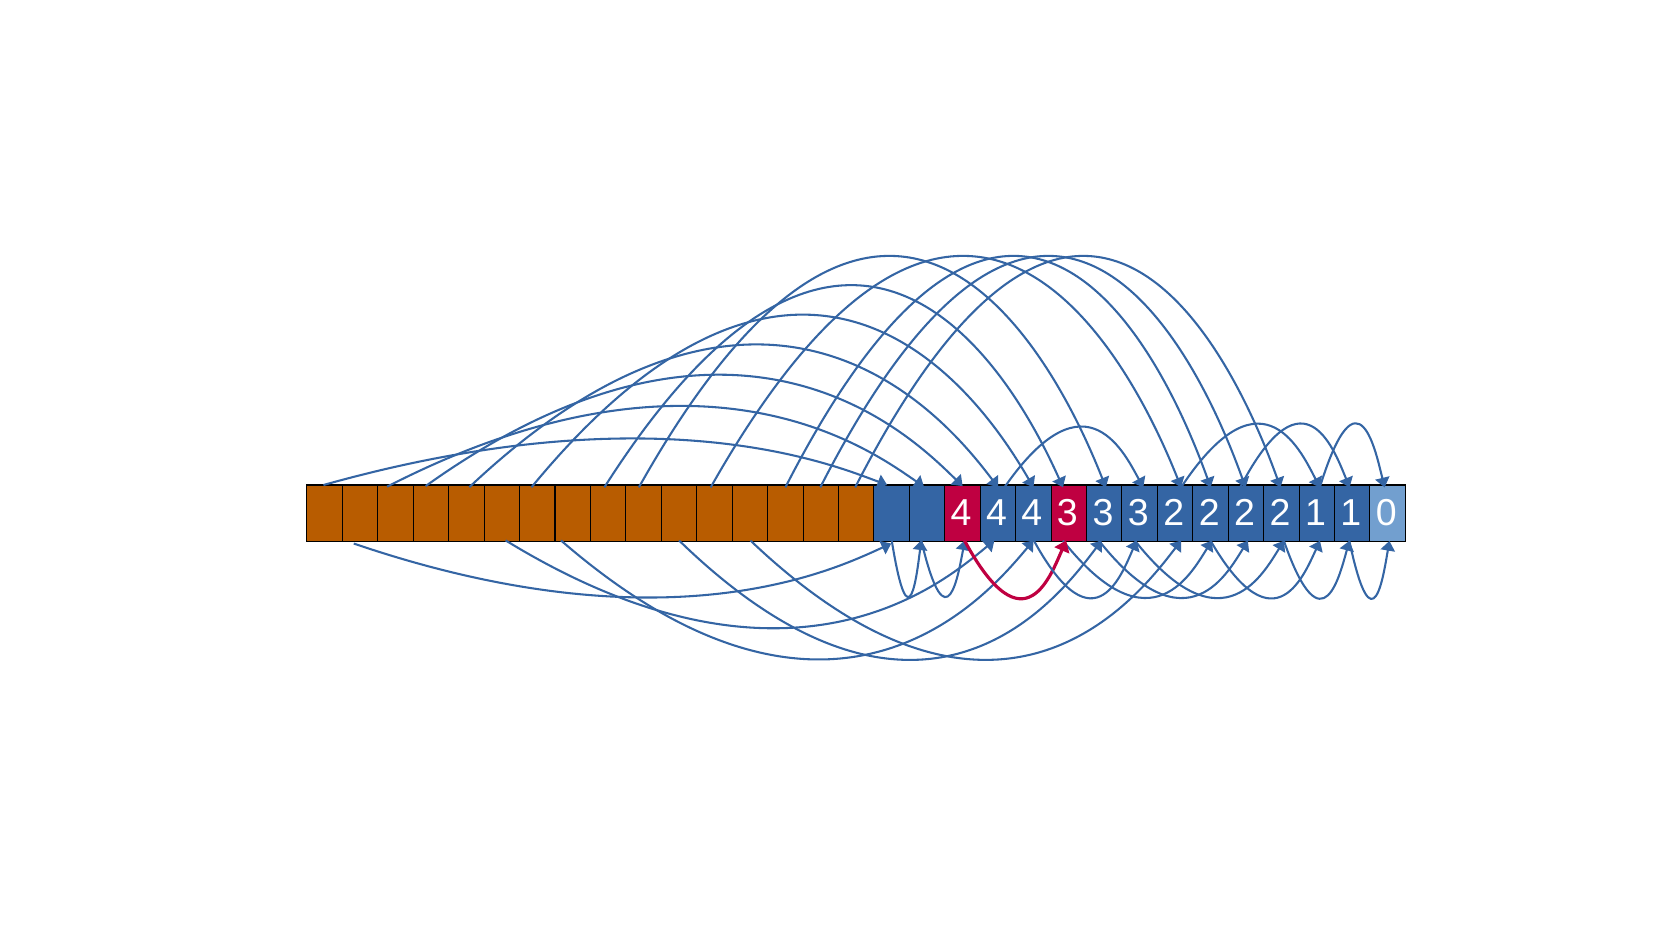

| | | | | | | | | | | | | | | | | | | 4 | 4 | 4 | 3 | 3 | 3 | 2 | 2 | 2 | 2 | 1 | 1 | 0 |
| --- | --- | --- | --- | --- | --- | --- | --- | --- | --- | --- | --- | --- | --- | --- | --- | --- | --- | --- | --- | --- | --- | --- | --- | --- | --- | --- | --- | --- | --- | --- |